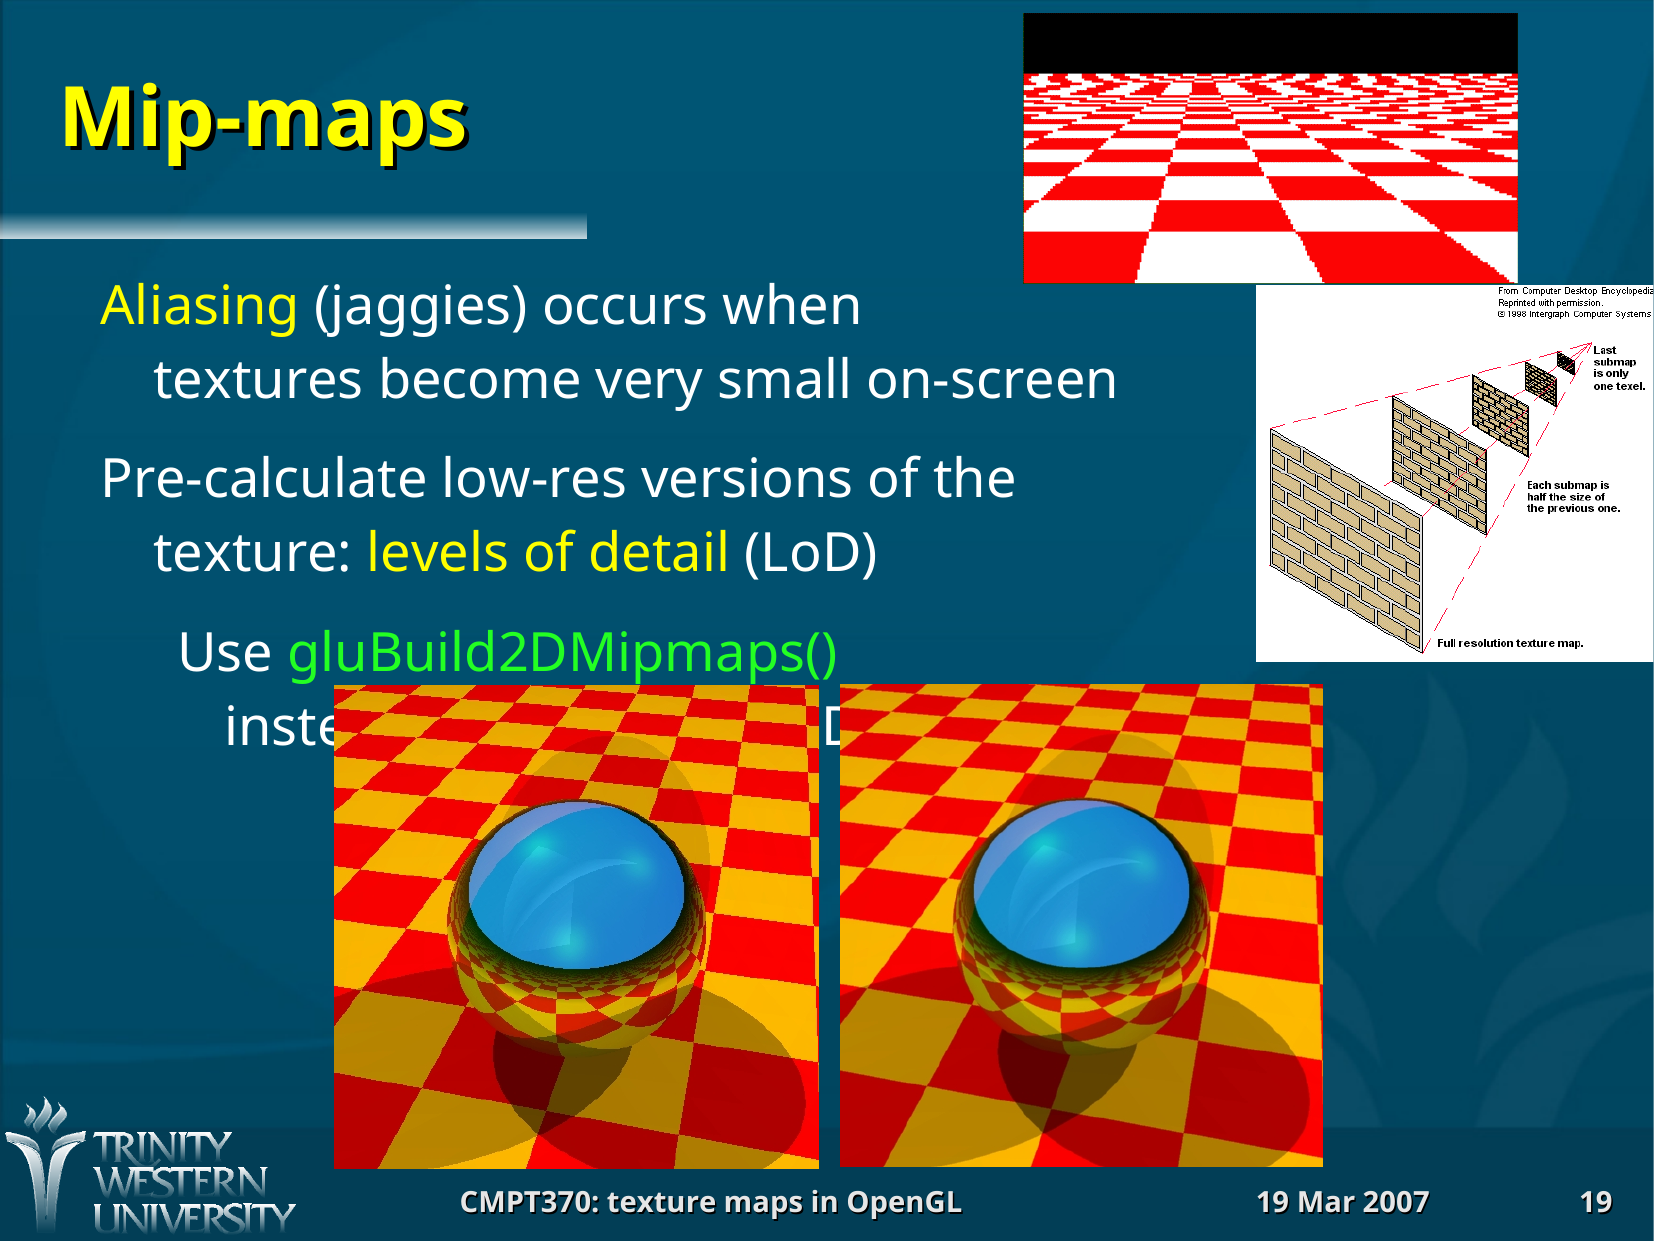

# Mip-maps
Aliasing (jaggies) occurs when
textures become very small on-screen
Pre-calculate low-res versions of the
texture: levels of detail (LoD)
Use gluBuild2DMipmaps()
instead of glTexImage2D()
CMPT370: texture maps in OpenGL
19 Mar 2007
19